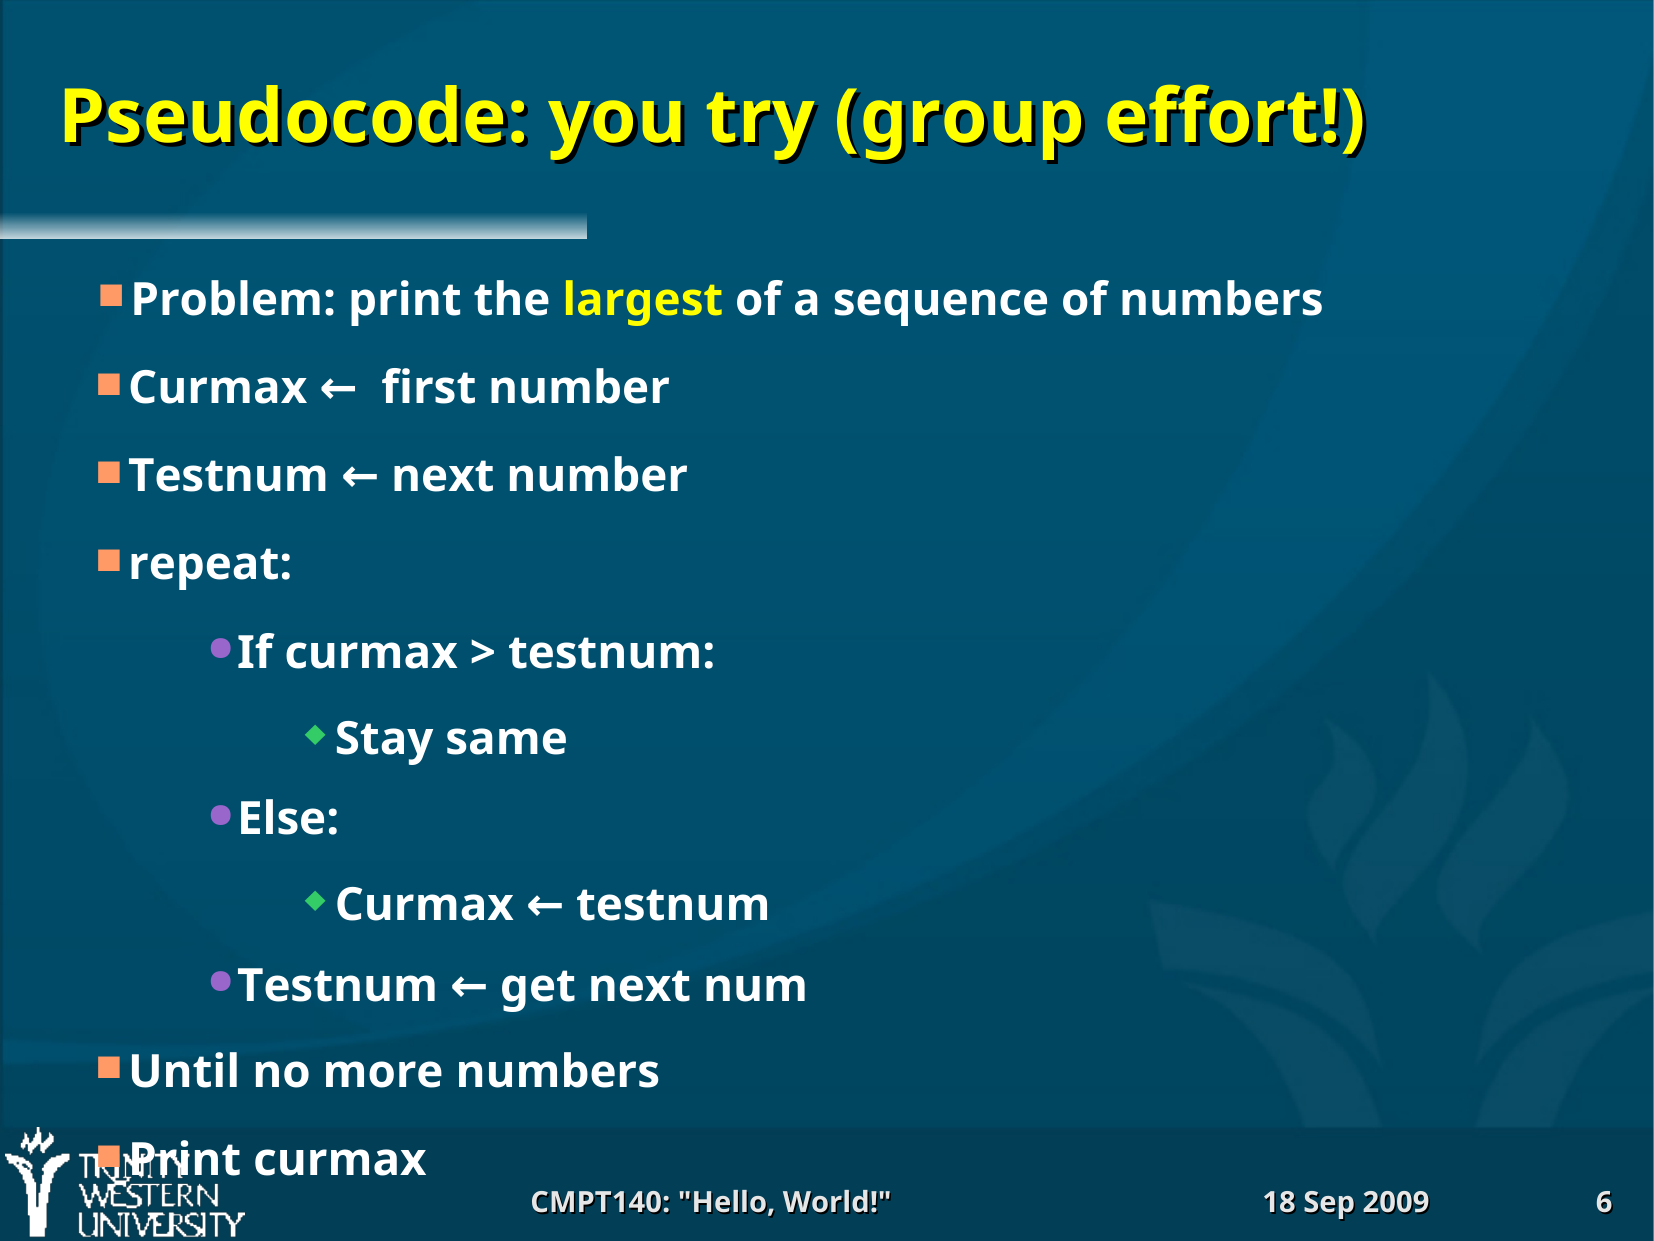

# Pseudocode: you try (group effort!)
Problem: print the largest of a sequence of numbers
Curmax ← first number
Testnum ← next number
repeat:
If curmax > testnum:
Stay same
Else:
Curmax ← testnum
Testnum ← get next num
Until no more numbers
Print curmax
CMPT140: "Hello, World!"
18 Sep 2009
6